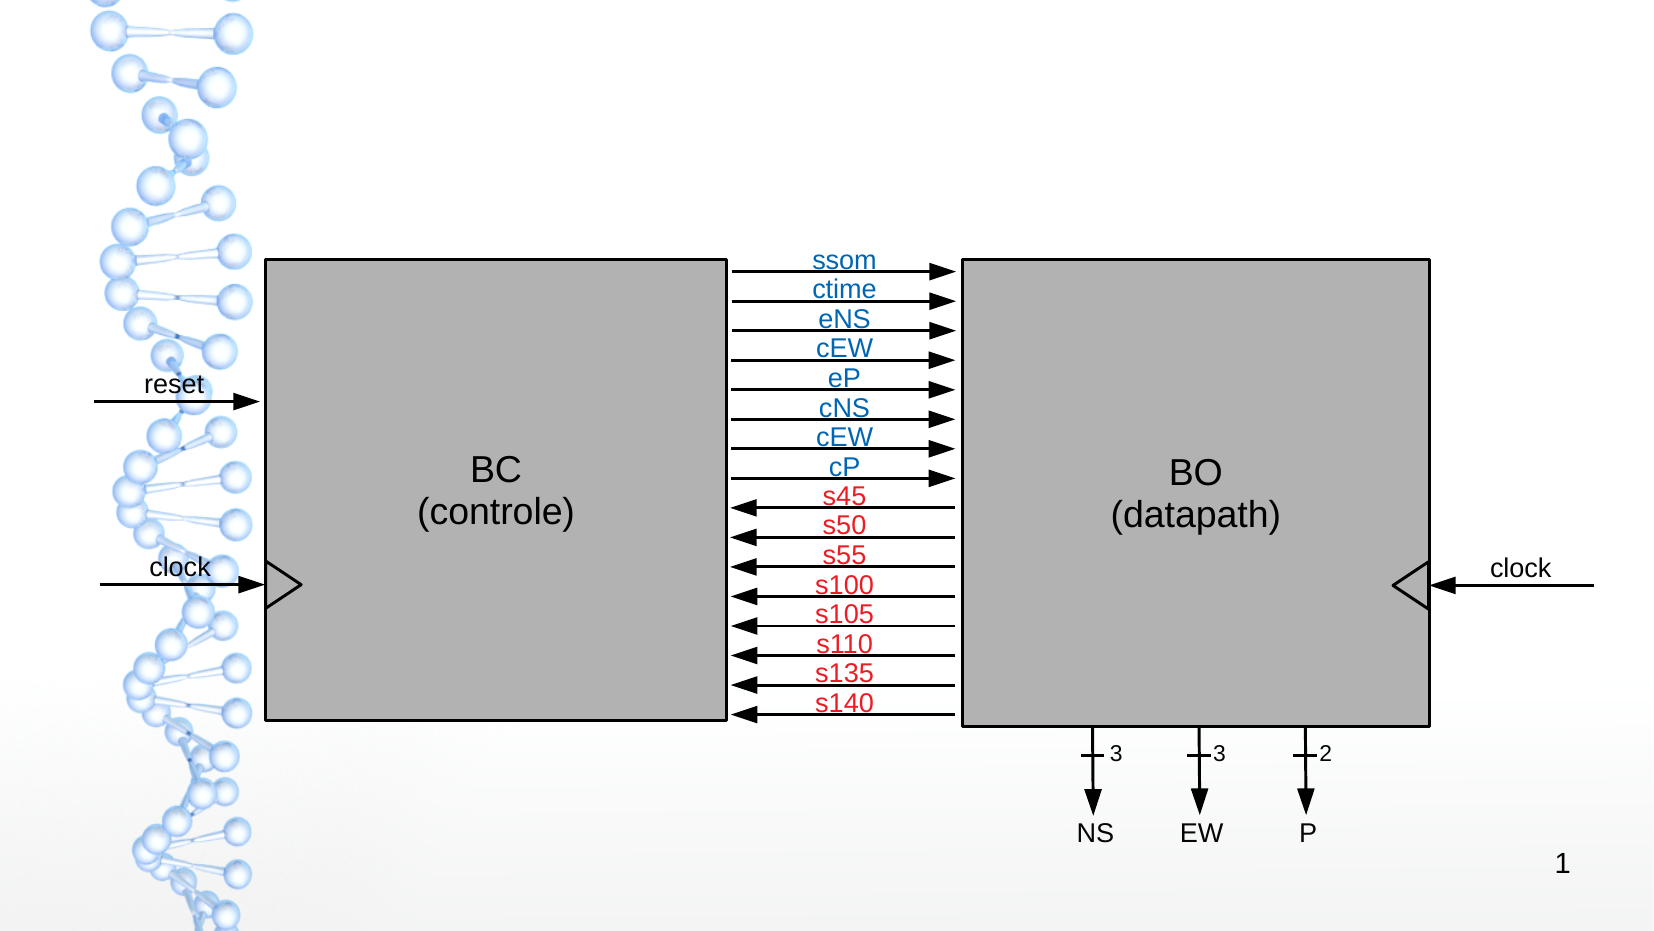

ssom
BC
(controle)
BO
(datapath)
ctime
eNS
cEW
# reset
eP
cNS
cEW
cP
s45
s50
s55
clock
clock
s100
s105
s110
s135
s140
3
3
2
NS
EW
P
1